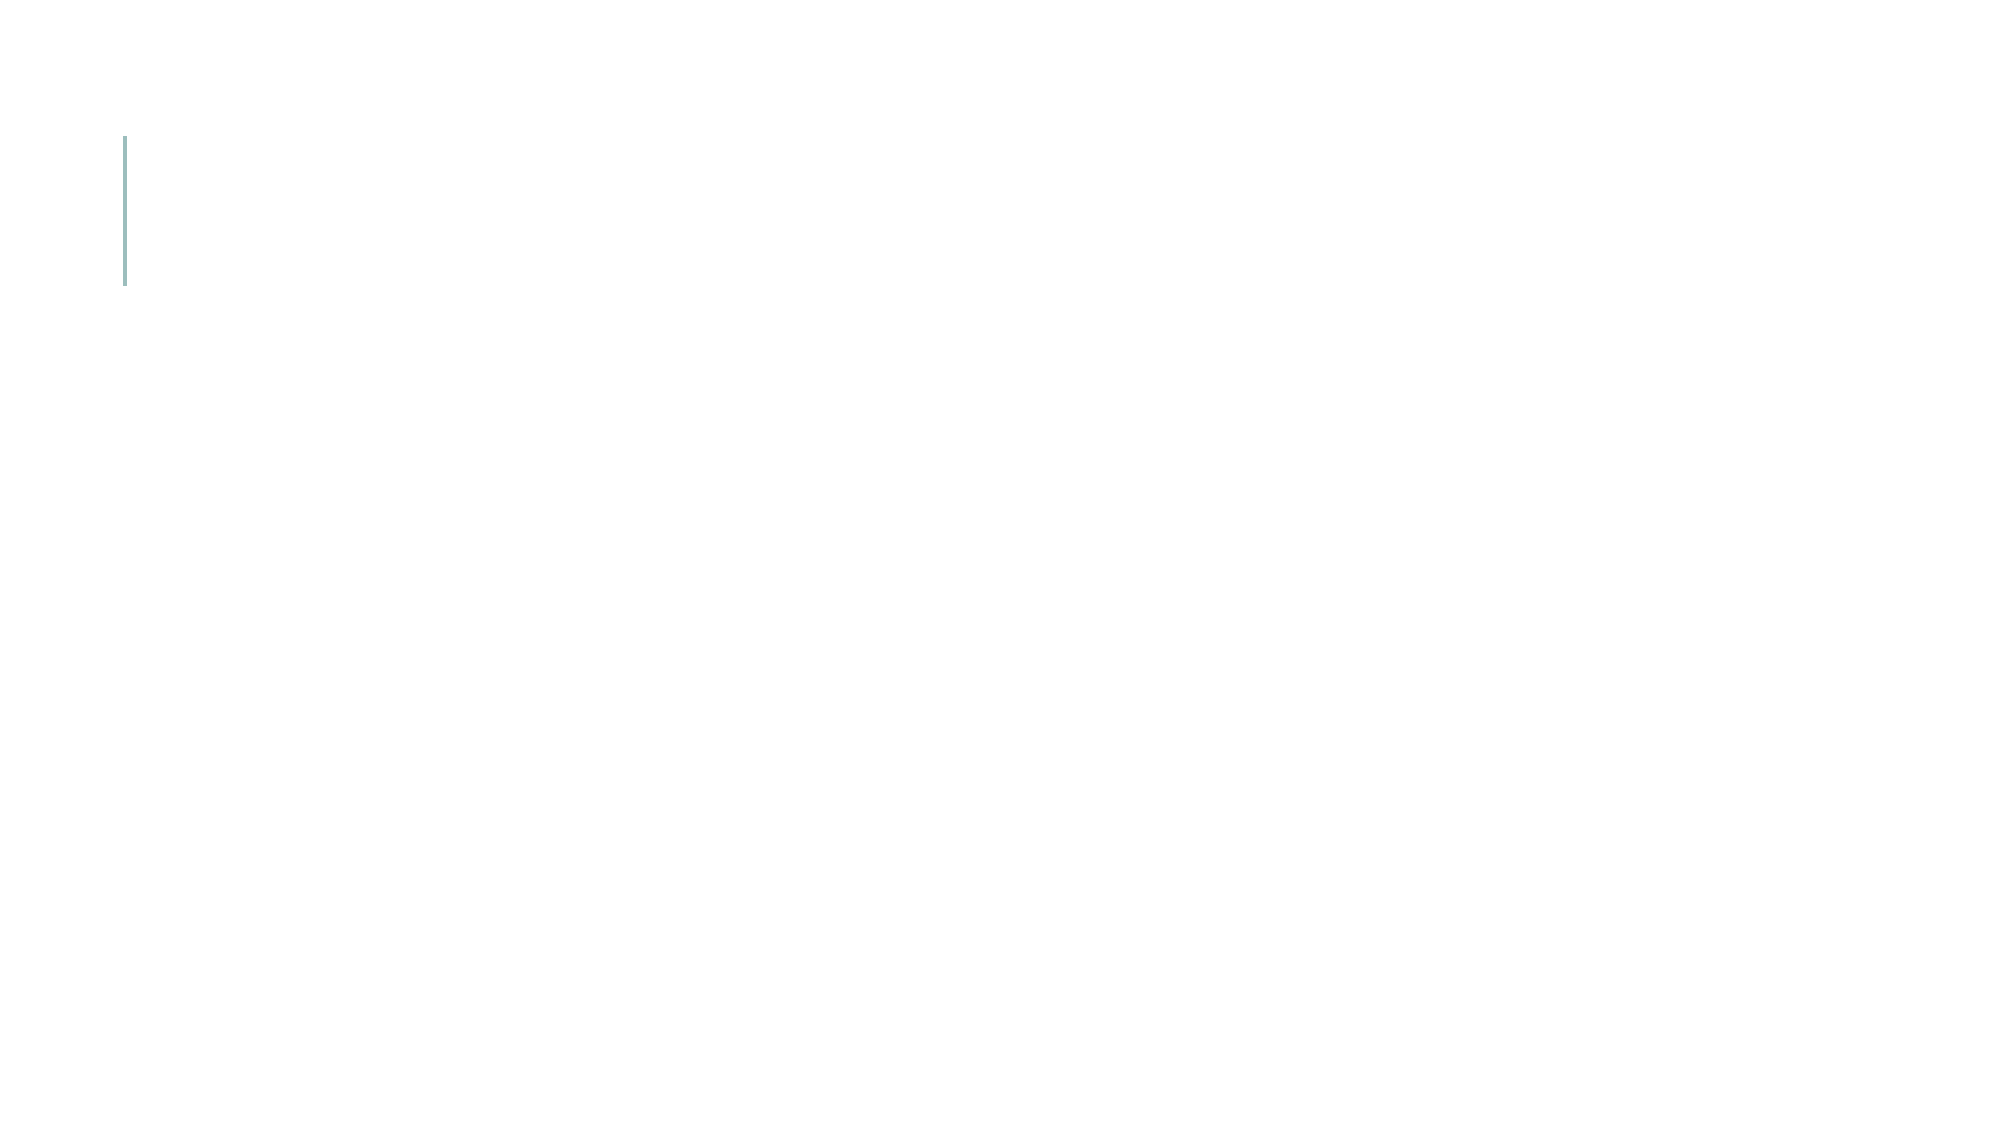

# Top 3 products
Coffee brings in 40% + and Tea 30% in revenue so we should continue to focus on these and add promotions, loyalty programmes.
Large “LG” size drives the coffee/tea success, If we convert 50% of Regular (RG) sales to Large (LG), we unlock +10% average transaction value without adding a single customer.
Morning dominance